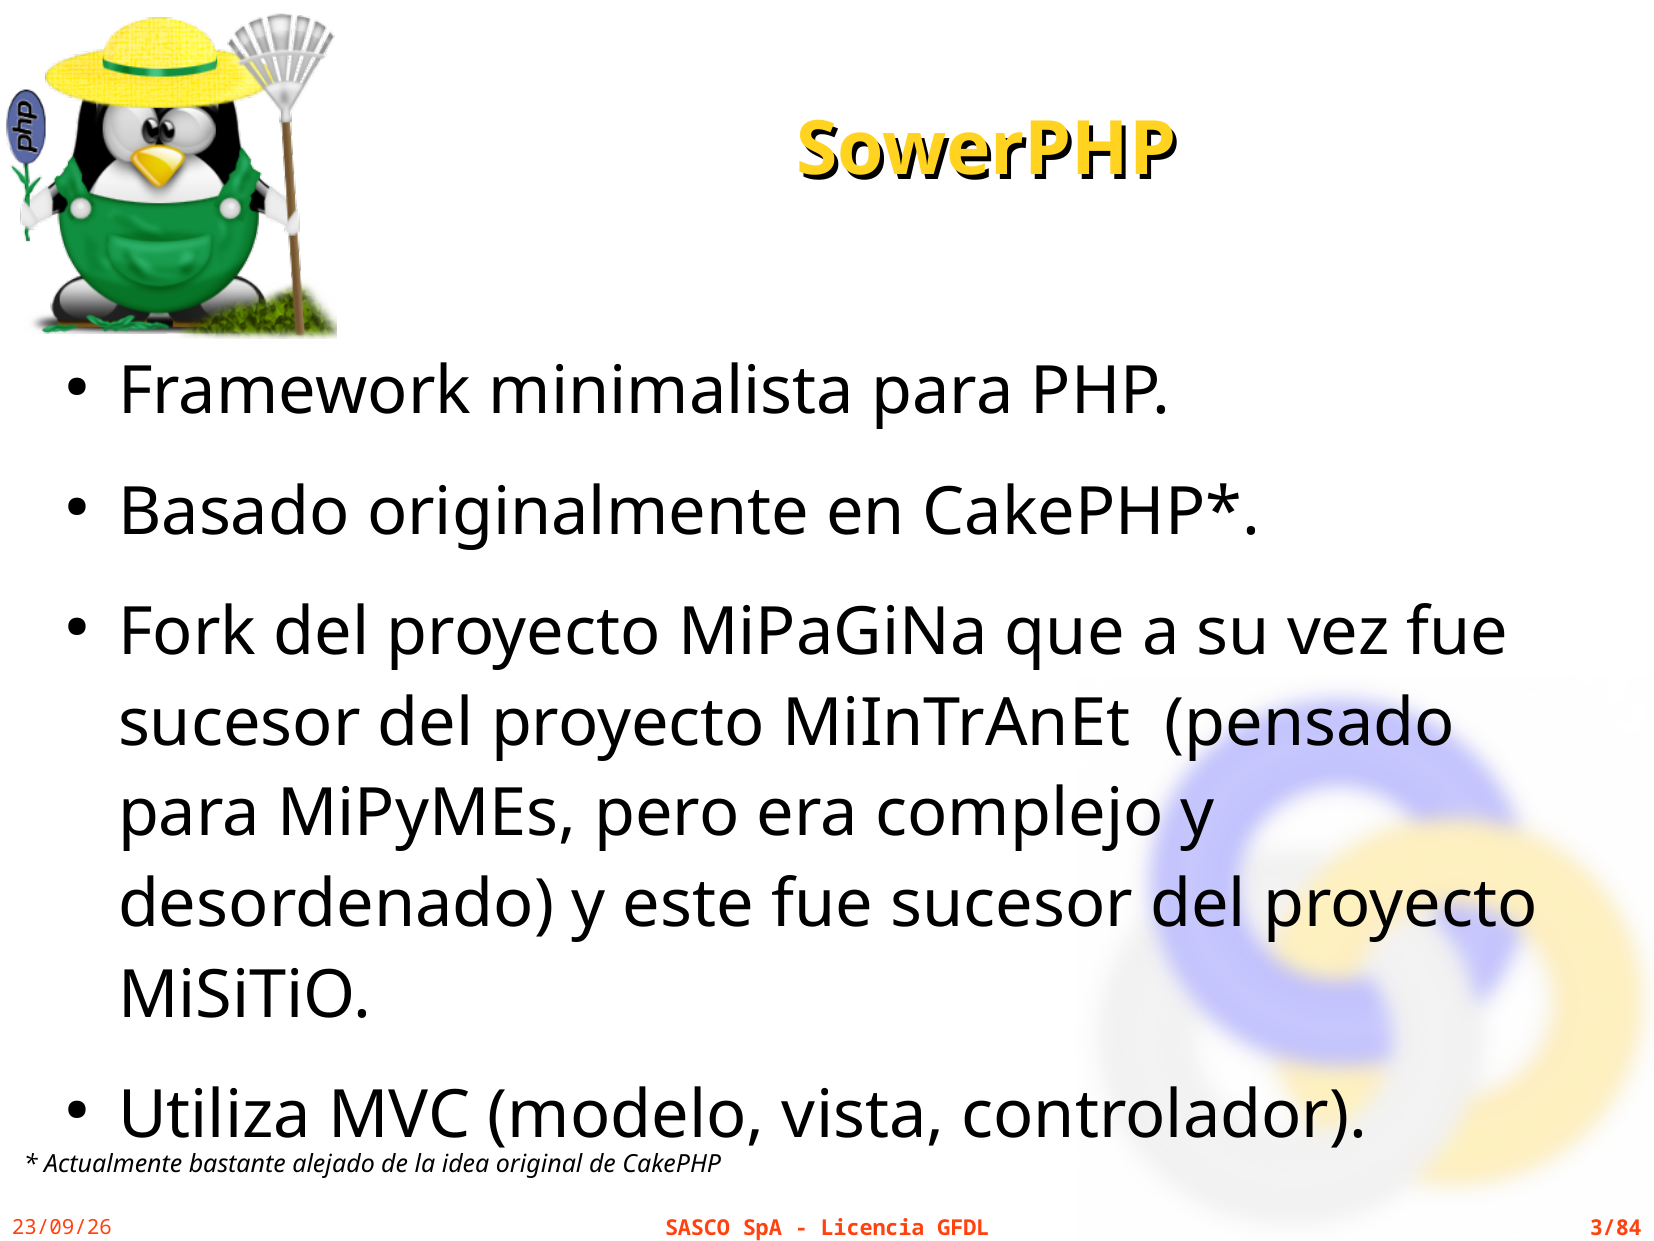

# SowerPHP
Framework minimalista para PHP.
Basado originalmente en CakePHP*.
Fork del proyecto MiPaGiNa que a su vez fue sucesor del proyecto MiInTrAnEt (pensado para MiPyMEs, pero era complejo y desordenado) y este fue sucesor del proyecto MiSiTiO.
Utiliza MVC (modelo, vista, controlador).
* Actualmente bastante alejado de la idea original de CakePHP
SASCO SpA - Licencia GFDL
3